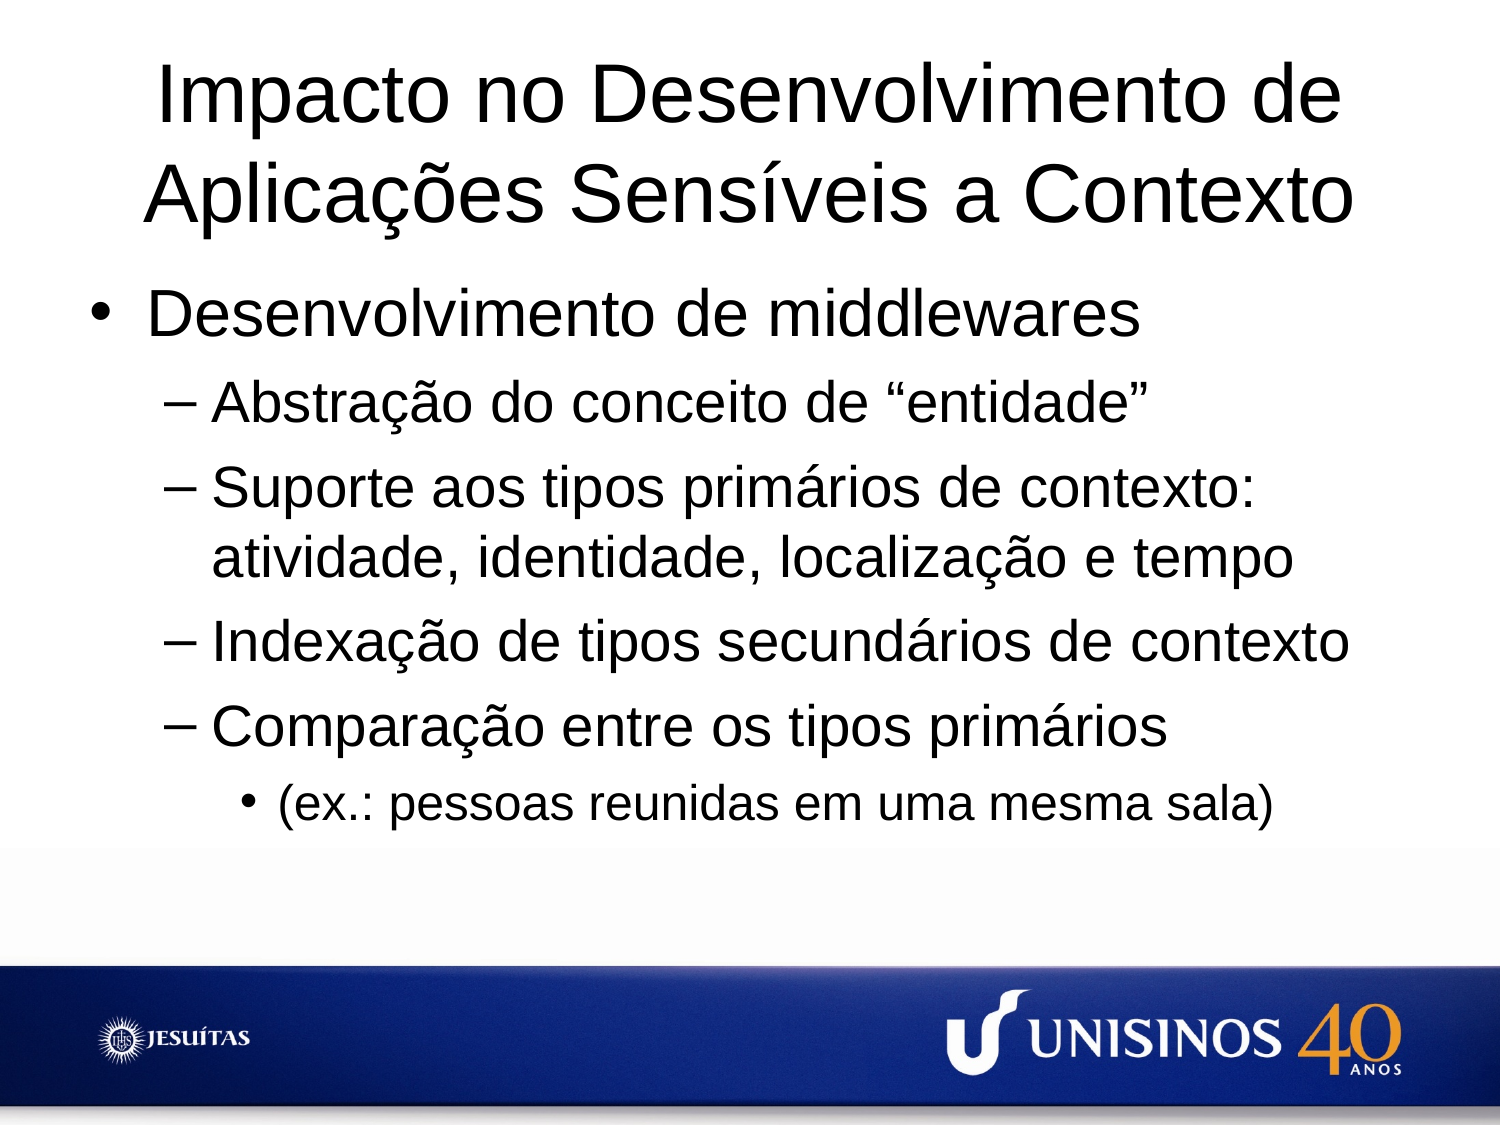

# Impacto no Desenvolvimento de Aplicações Sensíveis a Contexto
Desenvolvimento de middlewares
Abstração do conceito de “entidade”
Suporte aos tipos primários de contexto: atividade, identidade, localização e tempo
Indexação de tipos secundários de contexto
Comparação entre os tipos primários
(ex.: pessoas reunidas em uma mesma sala)